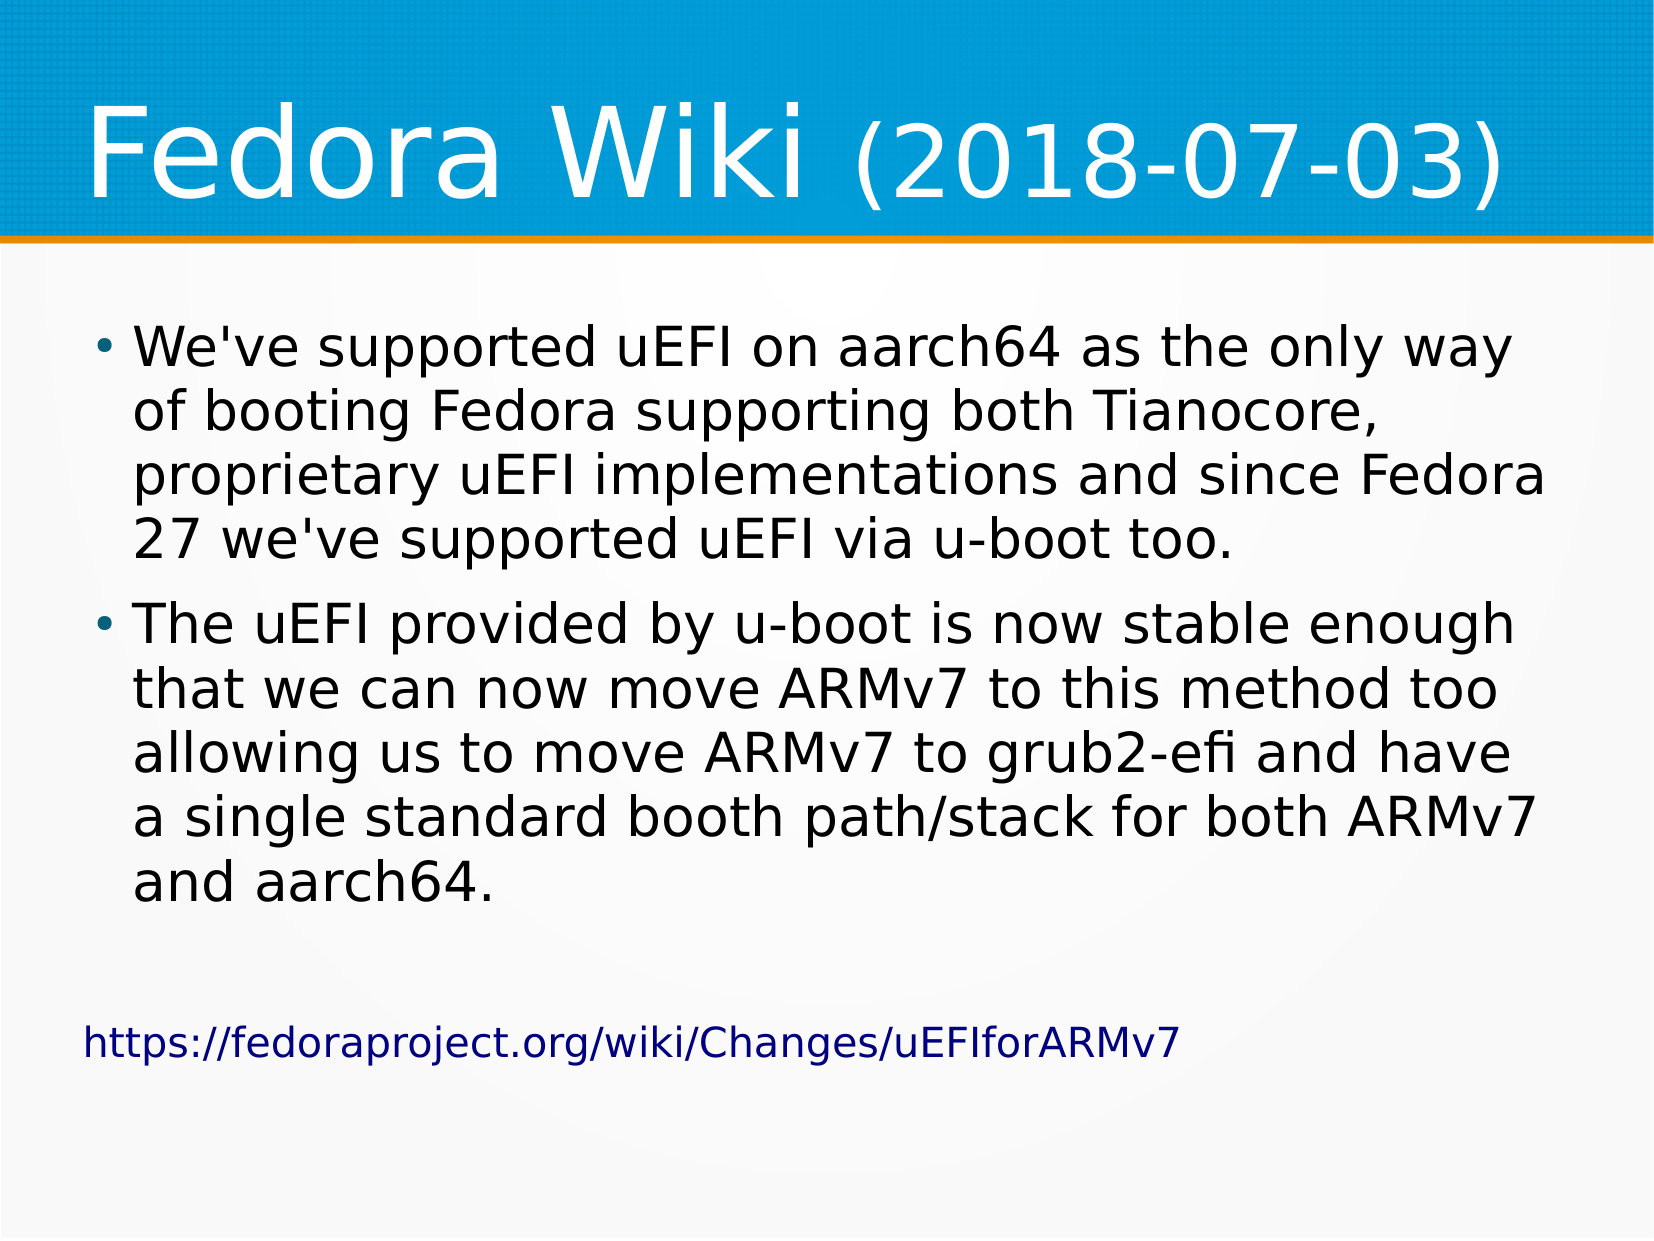

# Fedora Wiki (2018-07-03)
We've supported uEFI on aarch64 as the only way of booting Fedora supporting both Tianocore, proprietary uEFI implementations and since Fedora 27 we've supported uEFI via u-boot too.
The uEFI provided by u-boot is now stable enough that we can now move ARMv7 to this method too allowing us to move ARMv7 to grub2-efi and have a single standard booth path/stack for both ARMv7 and aarch64.
https://fedoraproject.org/wiki/Changes/uEFIforARMv7